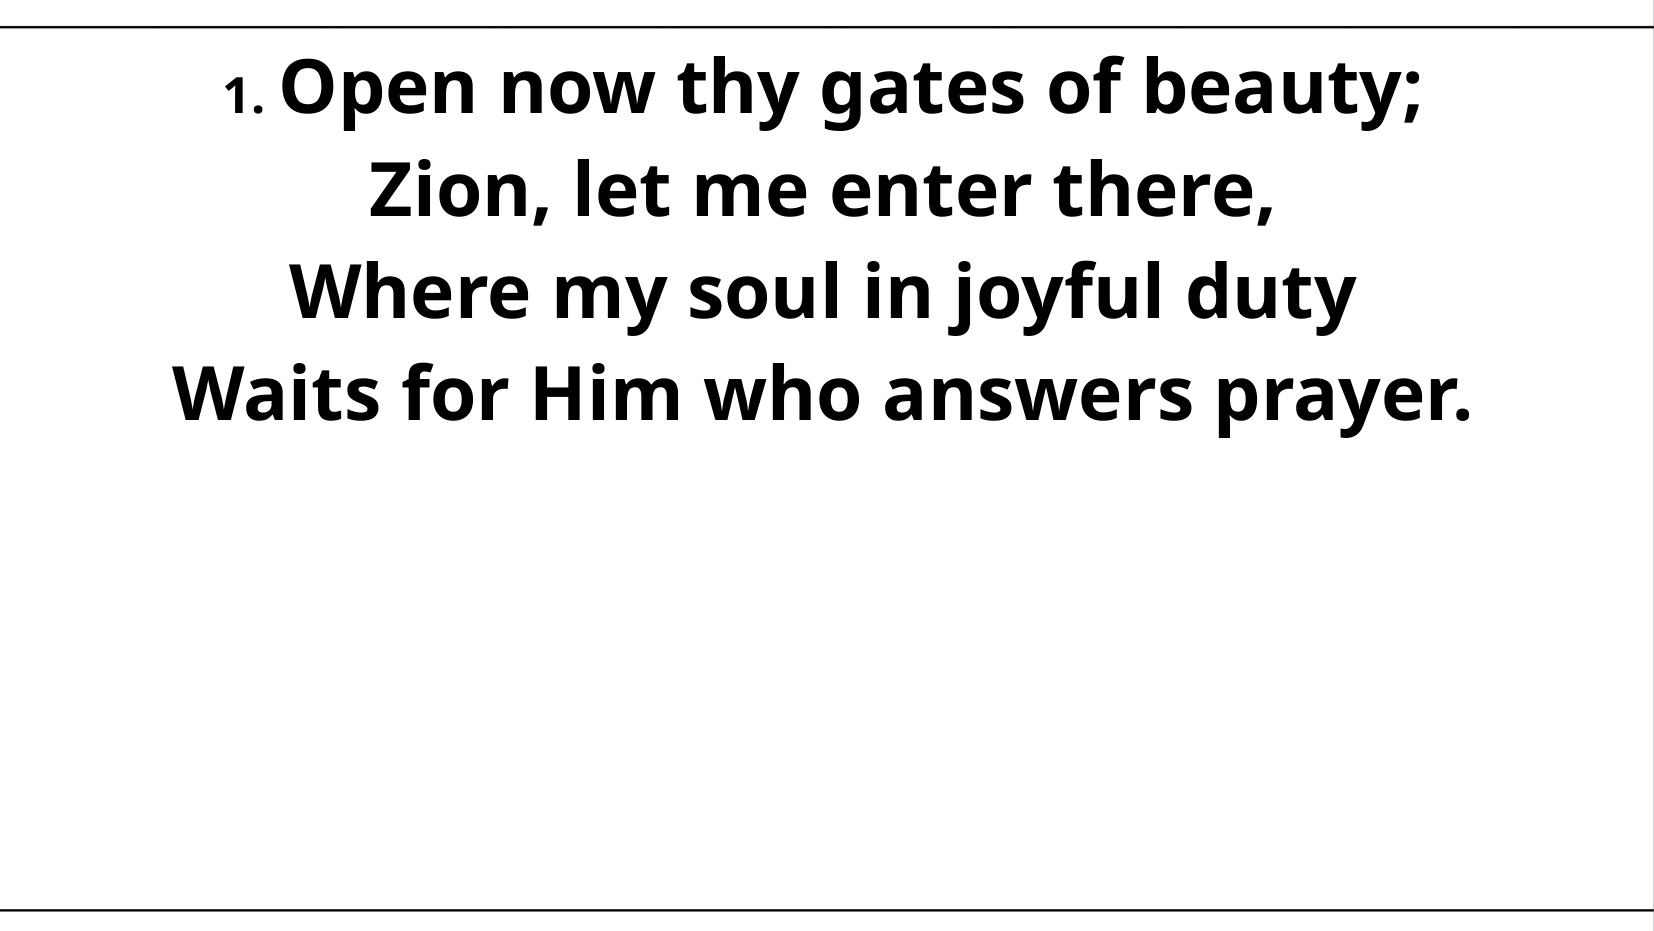

1. Open now thy gates of beauty;
Zion, let me enter there,
Where my soul in joyful duty
Waits for Him who answers prayer.